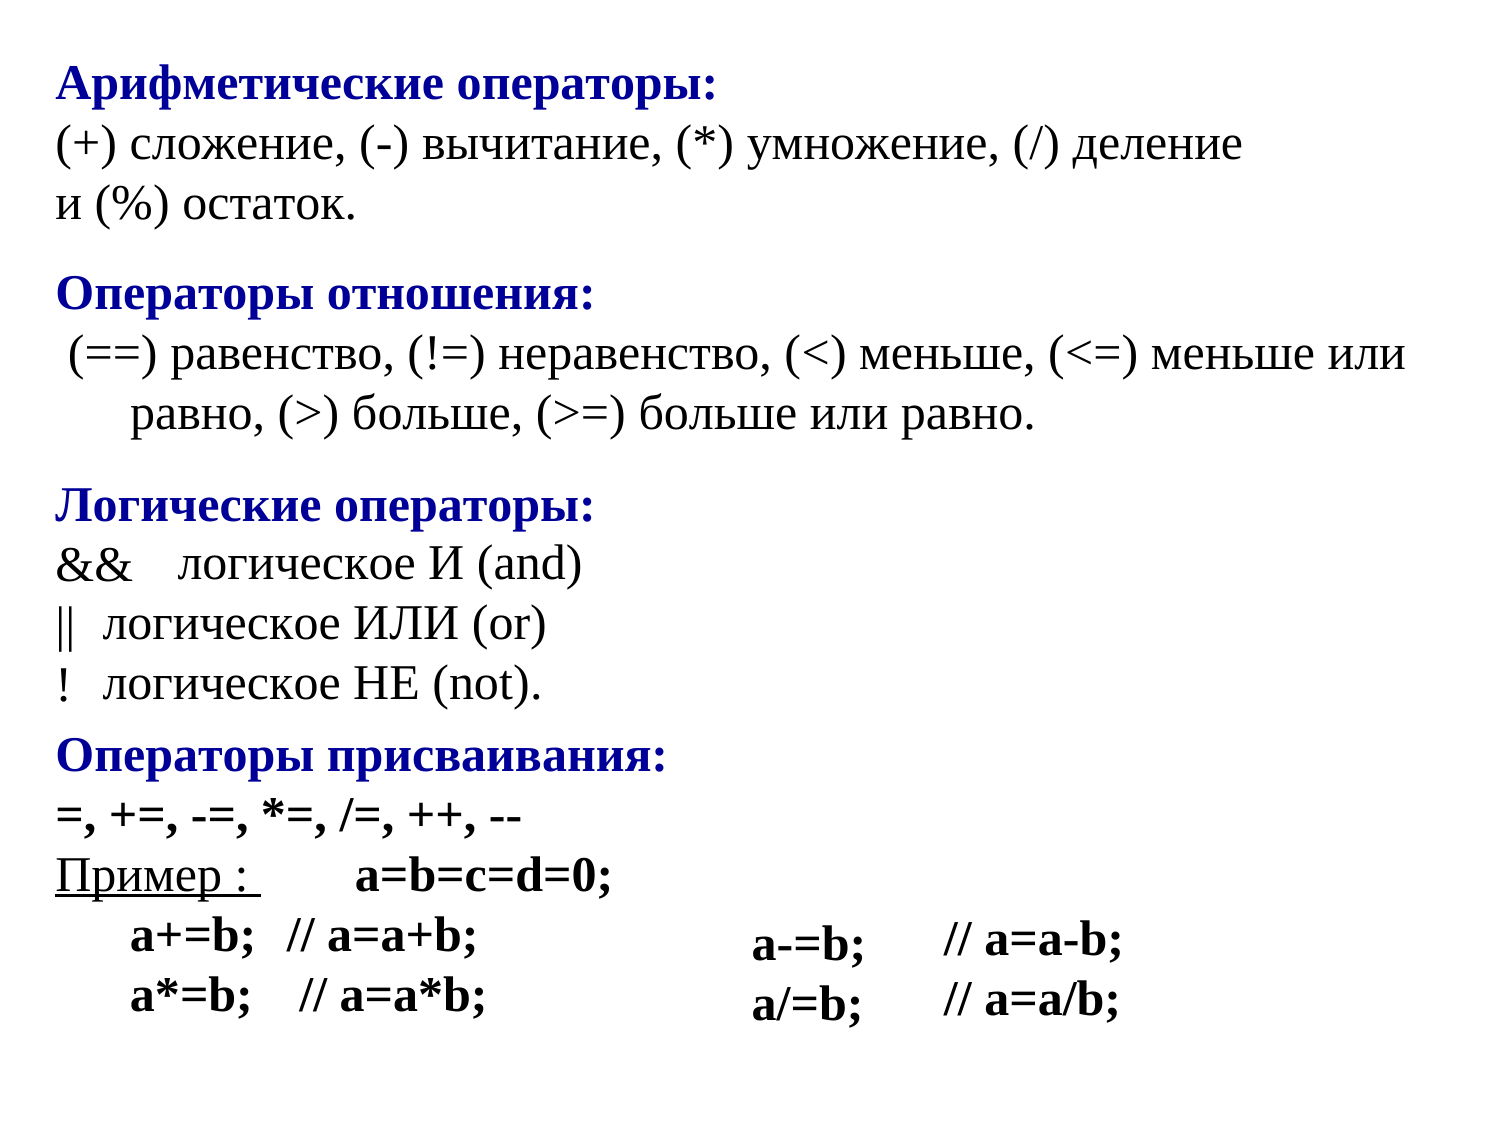

Арифметические операторы:
(+) сложение, (-) вычитание, (*) умножение, (/) деление
и (%) остаток.
Операторы отношения:
 (==) равенство, (!=) неравенство, (<) меньше, (<=) меньше или равно, (>) больше, (>=) больше или равно.
Логические операторы:
&&
||
!
 логическое И (and)
 логическое ИЛИ (or)
 логическое НЕ (not).
Операторы присваивания:
=, +=, -=, *=, /=, ++, --
Пример : 	a=b=c=d=0;
 	a+=b;
	a*=b;
// a=a+b;
 // a=a*b;
// a=a-b;
// a=a/b;
a-=b;
a/=b;